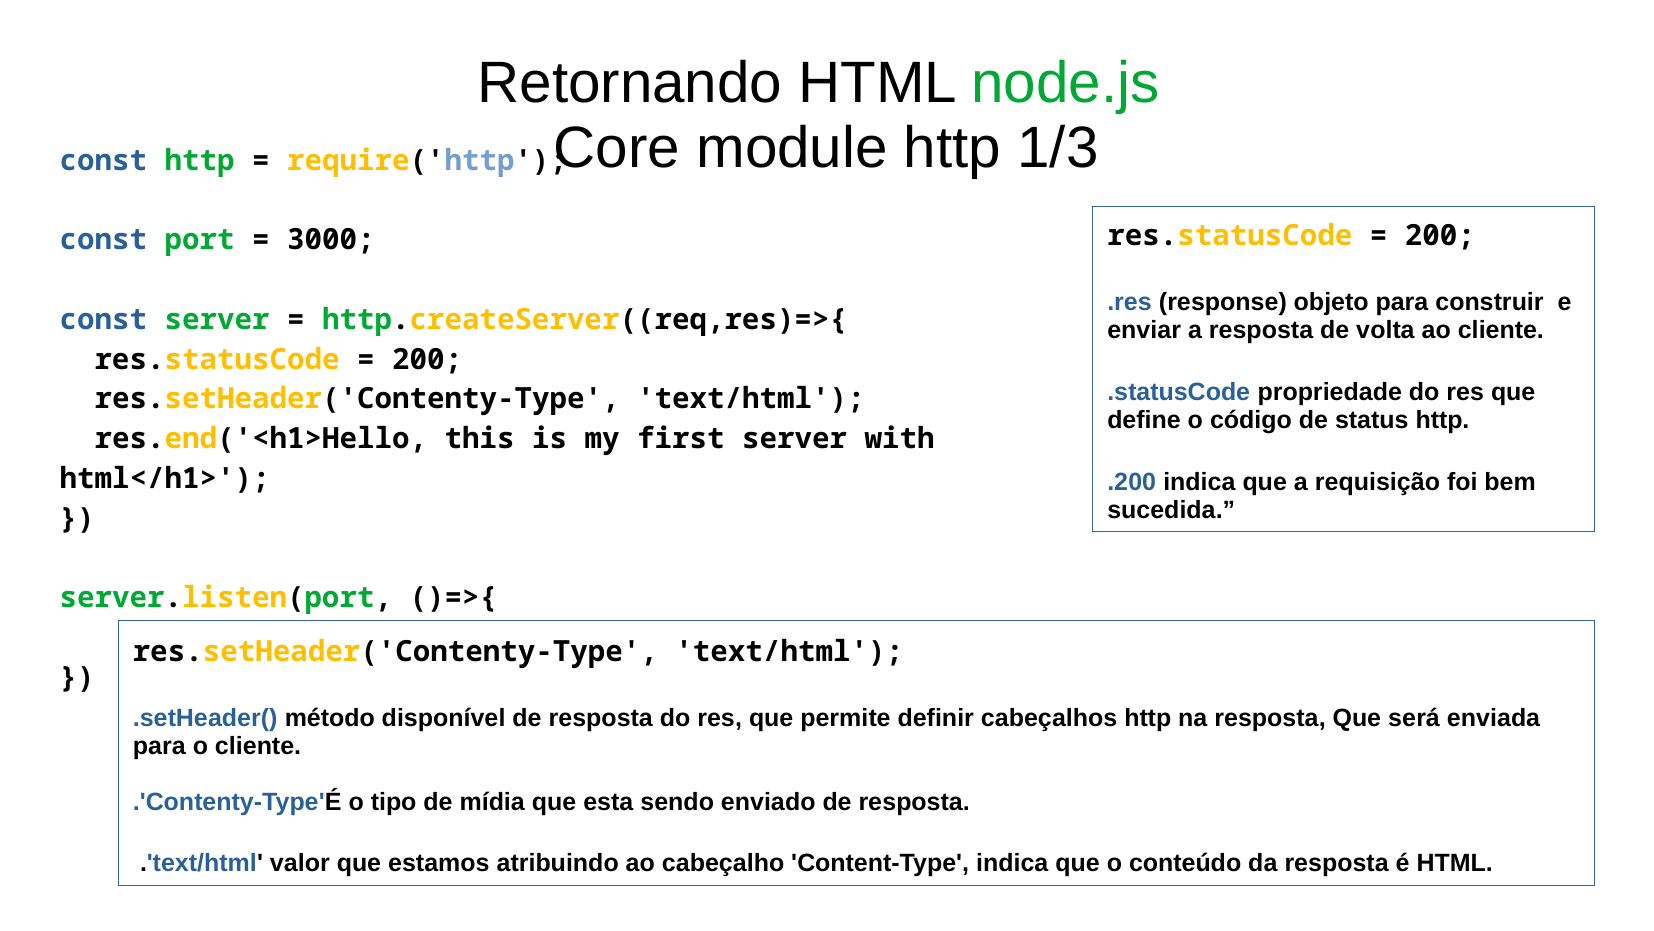

# Retornando HTML node.js Core module http 1/3
const http = require('http');
const port = 3000;
const server = http.createServer((req,res)=>{
 res.statusCode = 200;
 res.setHeader('Contenty-Type', 'text/html');
 res.end('<h1>Hello, this is my first server with html</h1>');
})
server.listen(port, ()=>{
 console.log(`Server running on port: ${port}`);
})
res.statusCode = 200;
.res (response) objeto para construir e
enviar a resposta de volta ao cliente.
.statusCode propriedade do res que
define o código de status http.
.200 indica que a requisição foi bem
sucedida.”
res.setHeader('Contenty-Type', 'text/html');
.setHeader() método disponível de resposta do res, que permite definir cabeçalhos http na resposta, Que será enviada
para o cliente.
.'Contenty-Type'É o tipo de mídia que esta sendo enviado de resposta.
 .'text/html' valor que estamos atribuindo ao cabeçalho 'Content-Type', indica que o conteúdo da resposta é HTML.